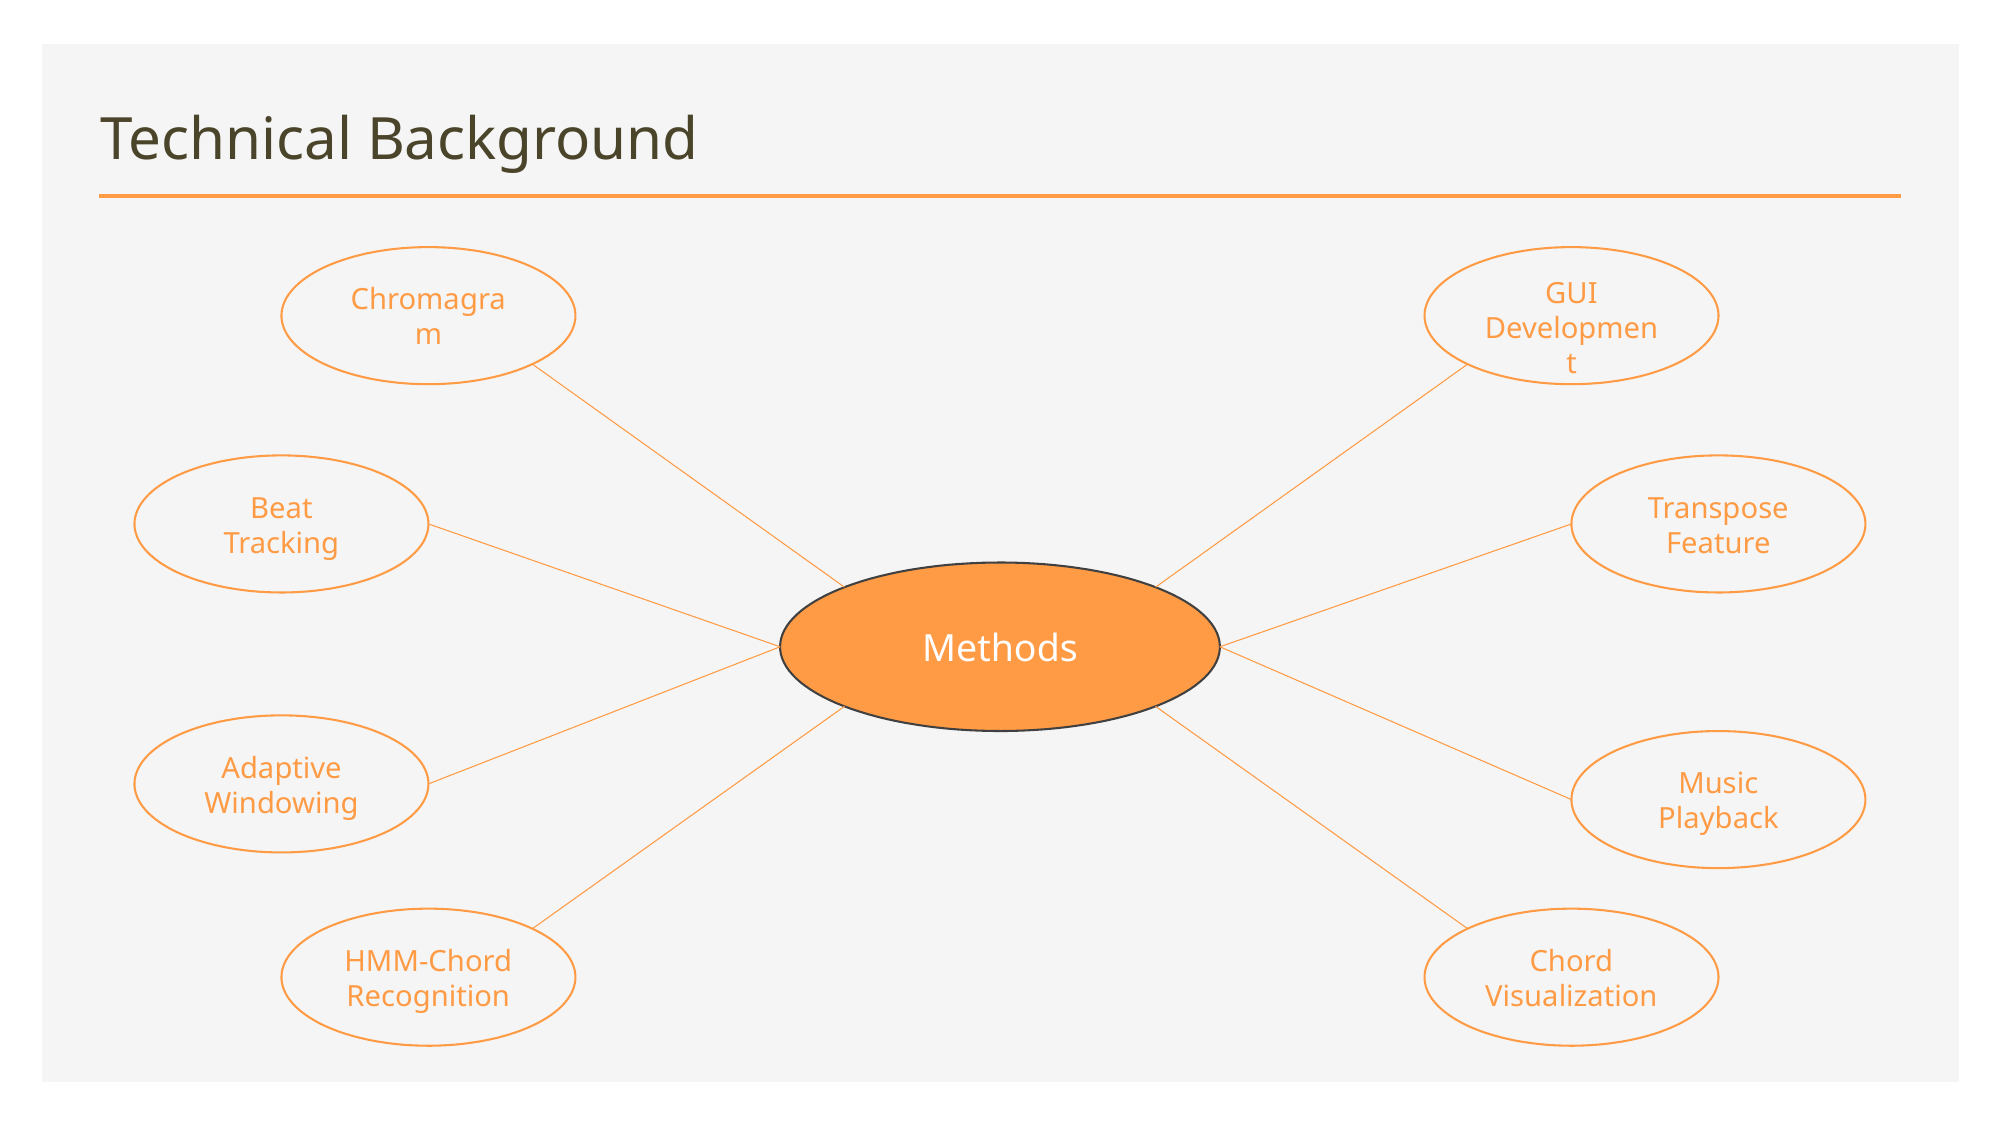

# Technical Background
Chromagram
GUI Development
Beat Tracking
Transpose Feature
Methods
Adaptive Windowing
Music Playback
HMM-Chord Recognition
Chord Visualization